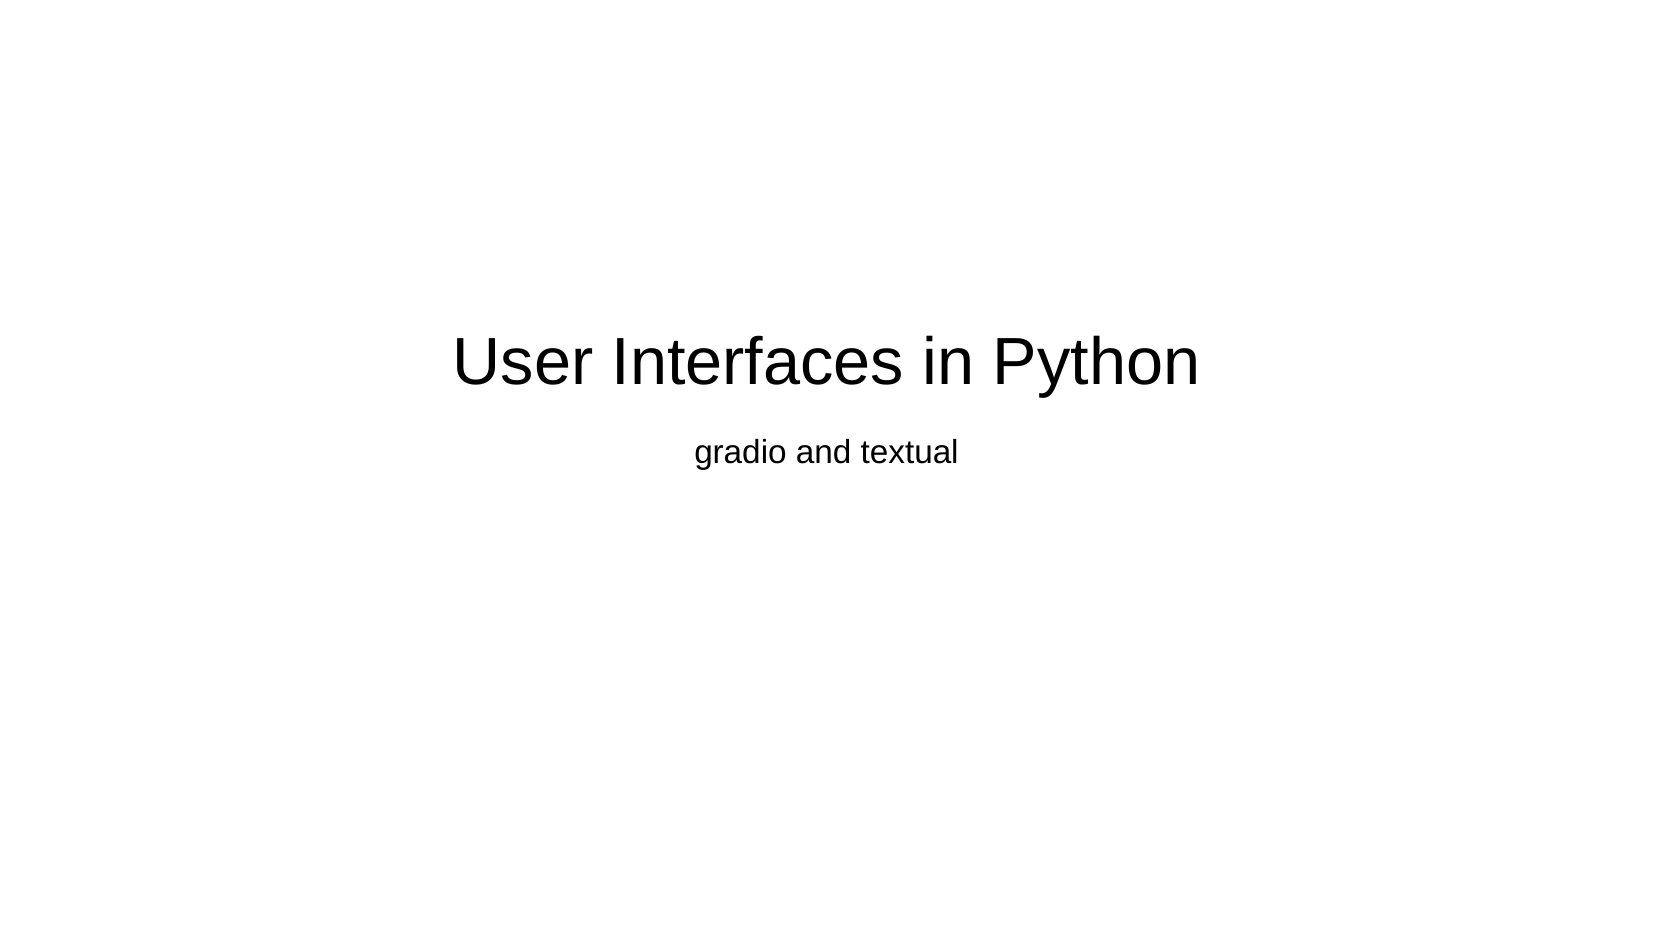

# User Interfaces in Python
gradio and textual